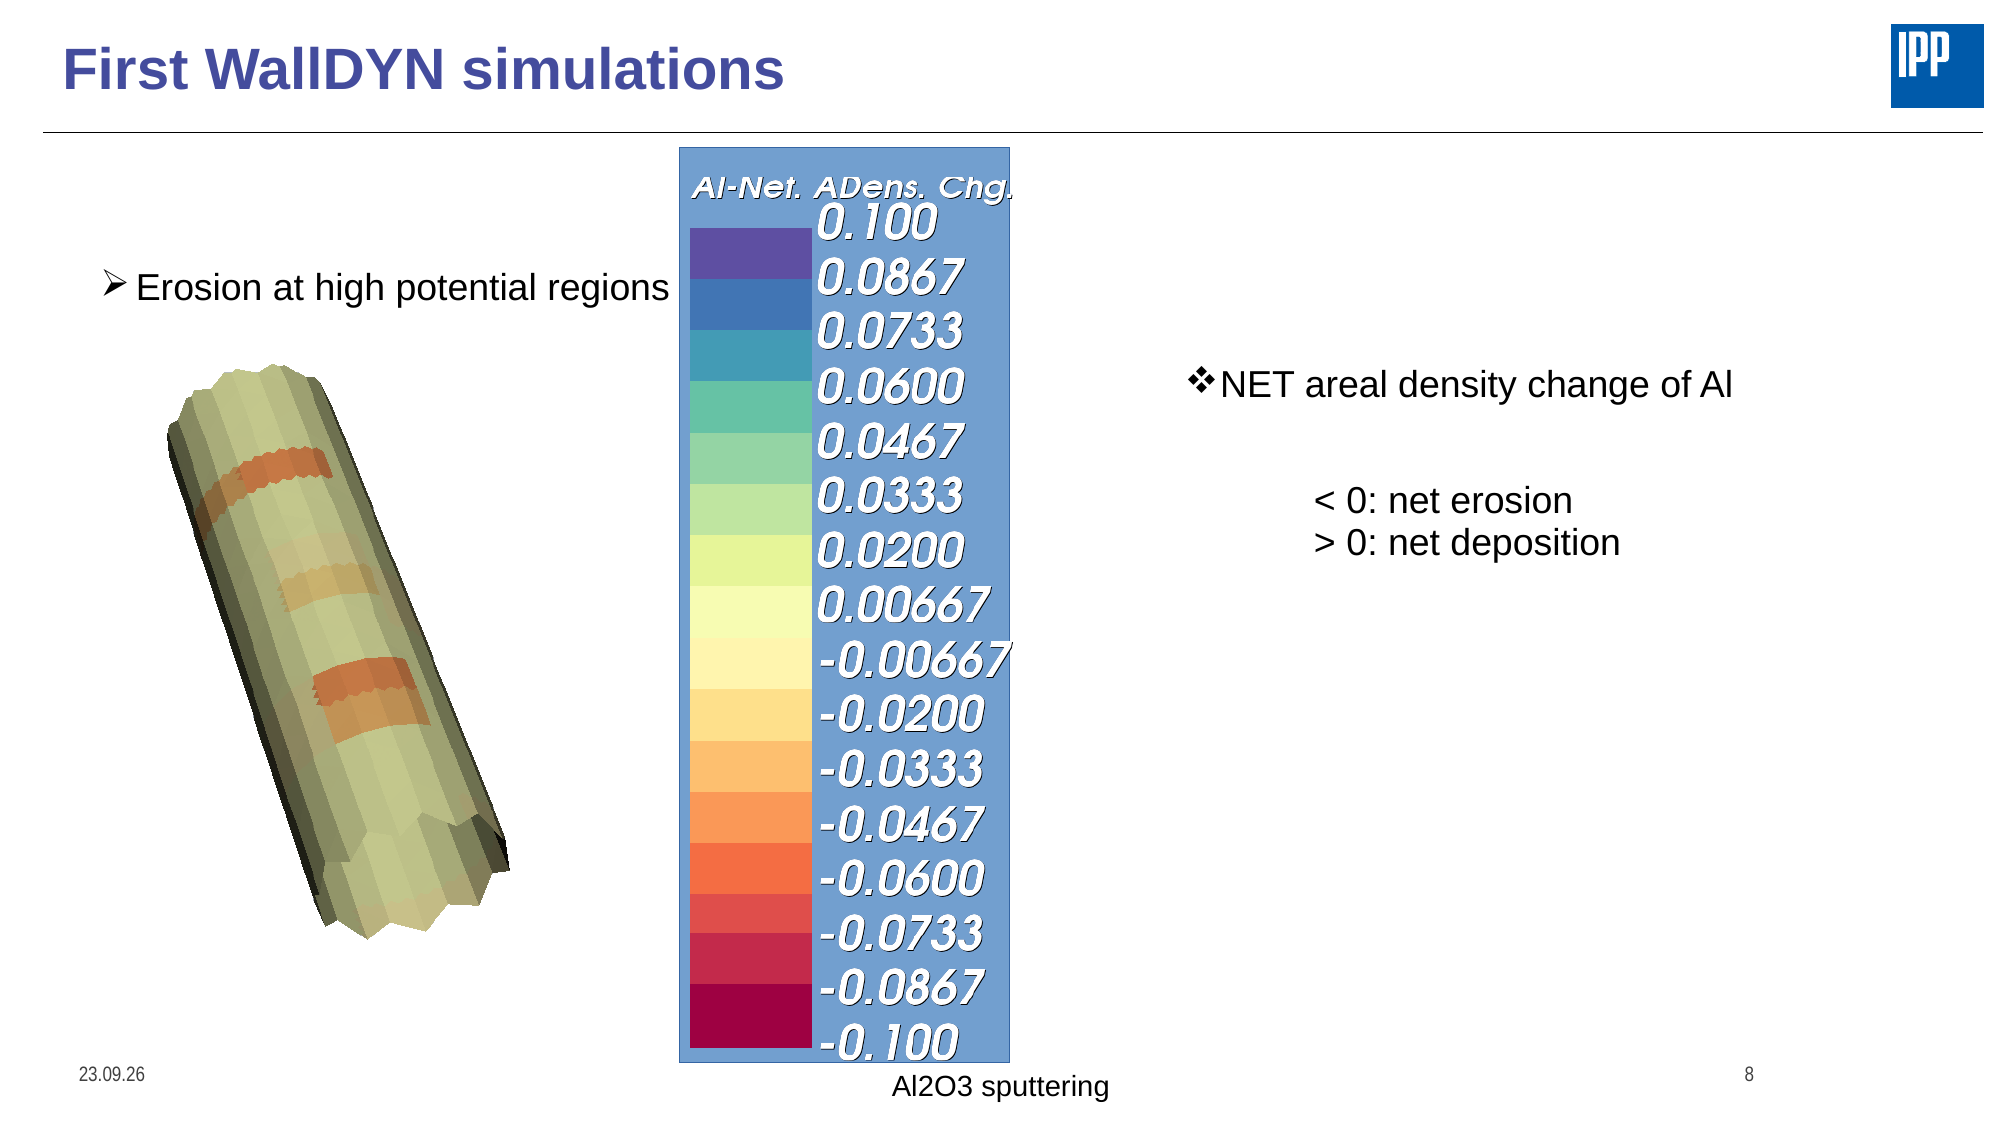

First WallDYN simulations
Erosion at high potential regions
NET areal density change of Al
< 0: net erosion
> 0: net deposition
Al2O3 sputtering
8